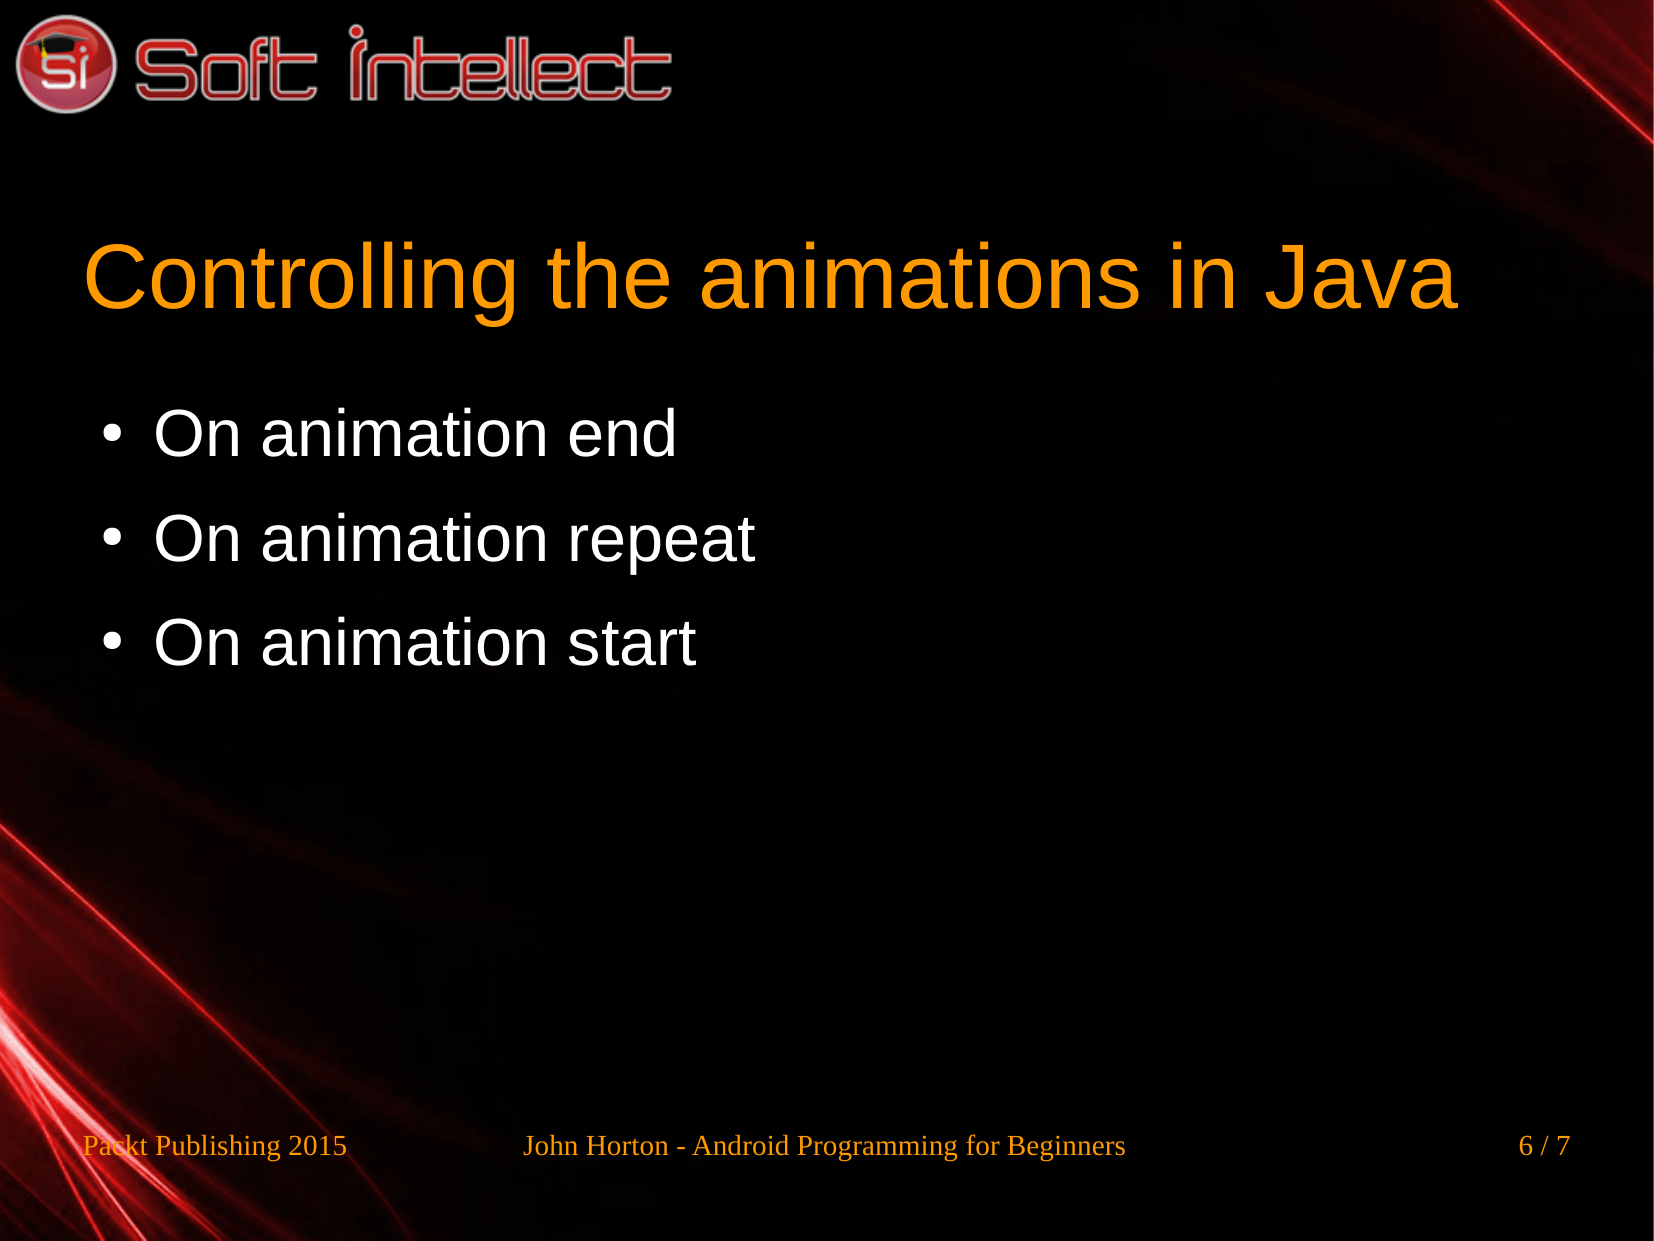

# Controlling the animations in Java
On animation end
On animation repeat
On animation start
Packt Publishing 2015
John Horton - Android Programming for Beginners
6